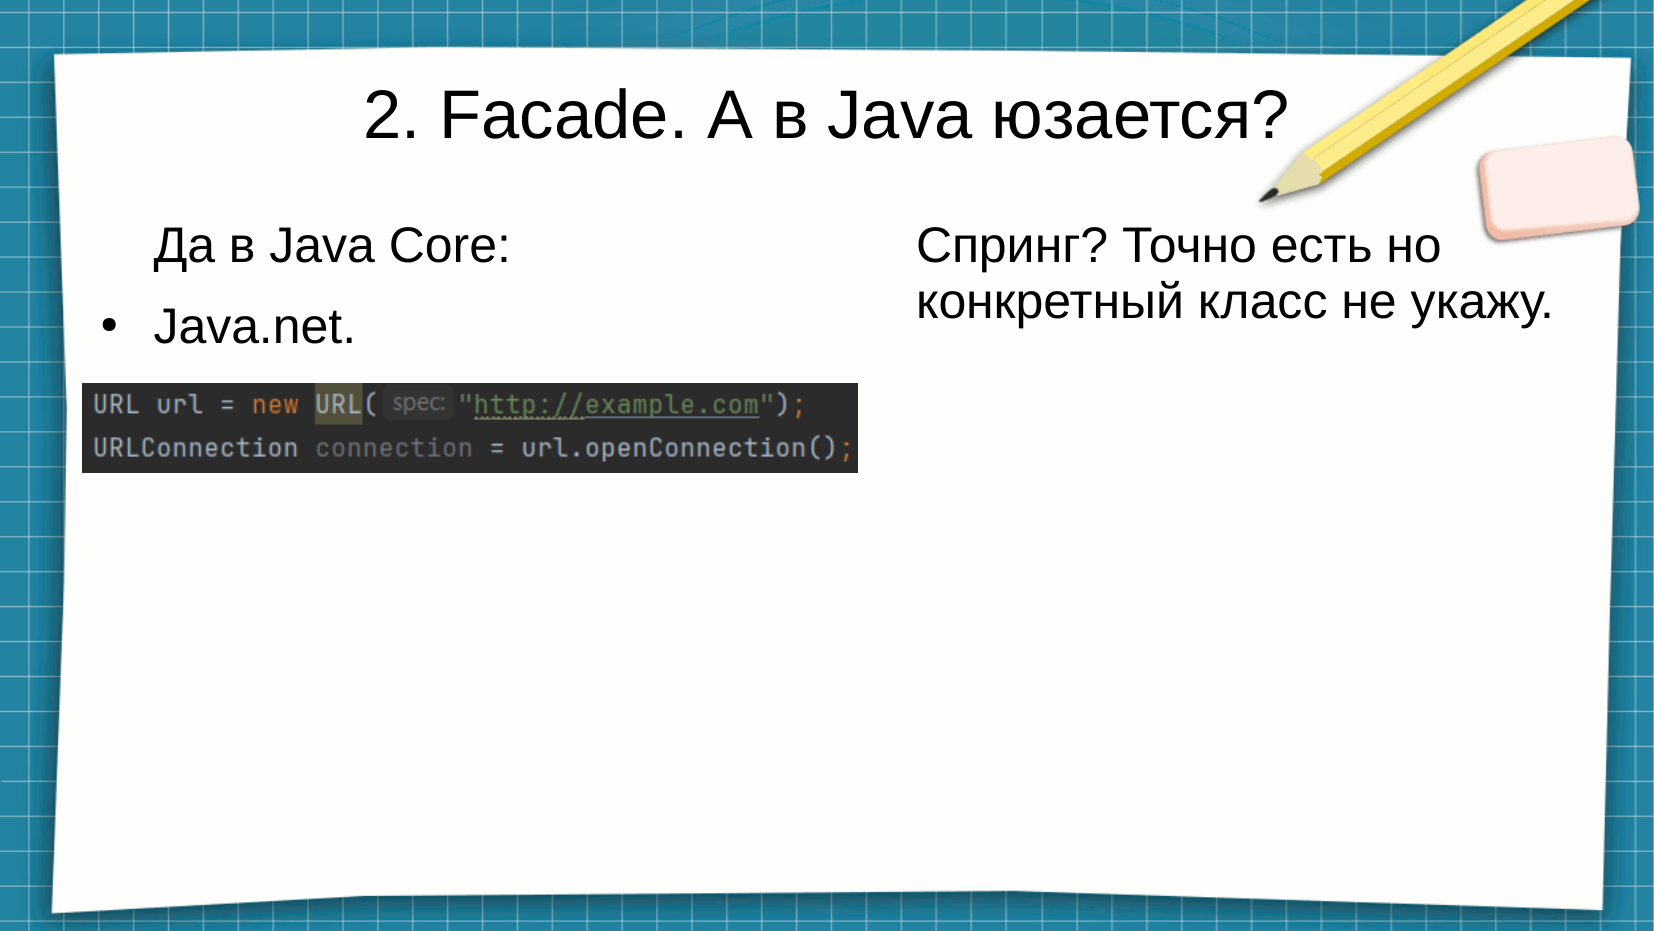

# 2. Facade. А в Java юзается?
Да в Java Core:
Java.net.
Спринг? Точно есть но конкретный класс не укажу.